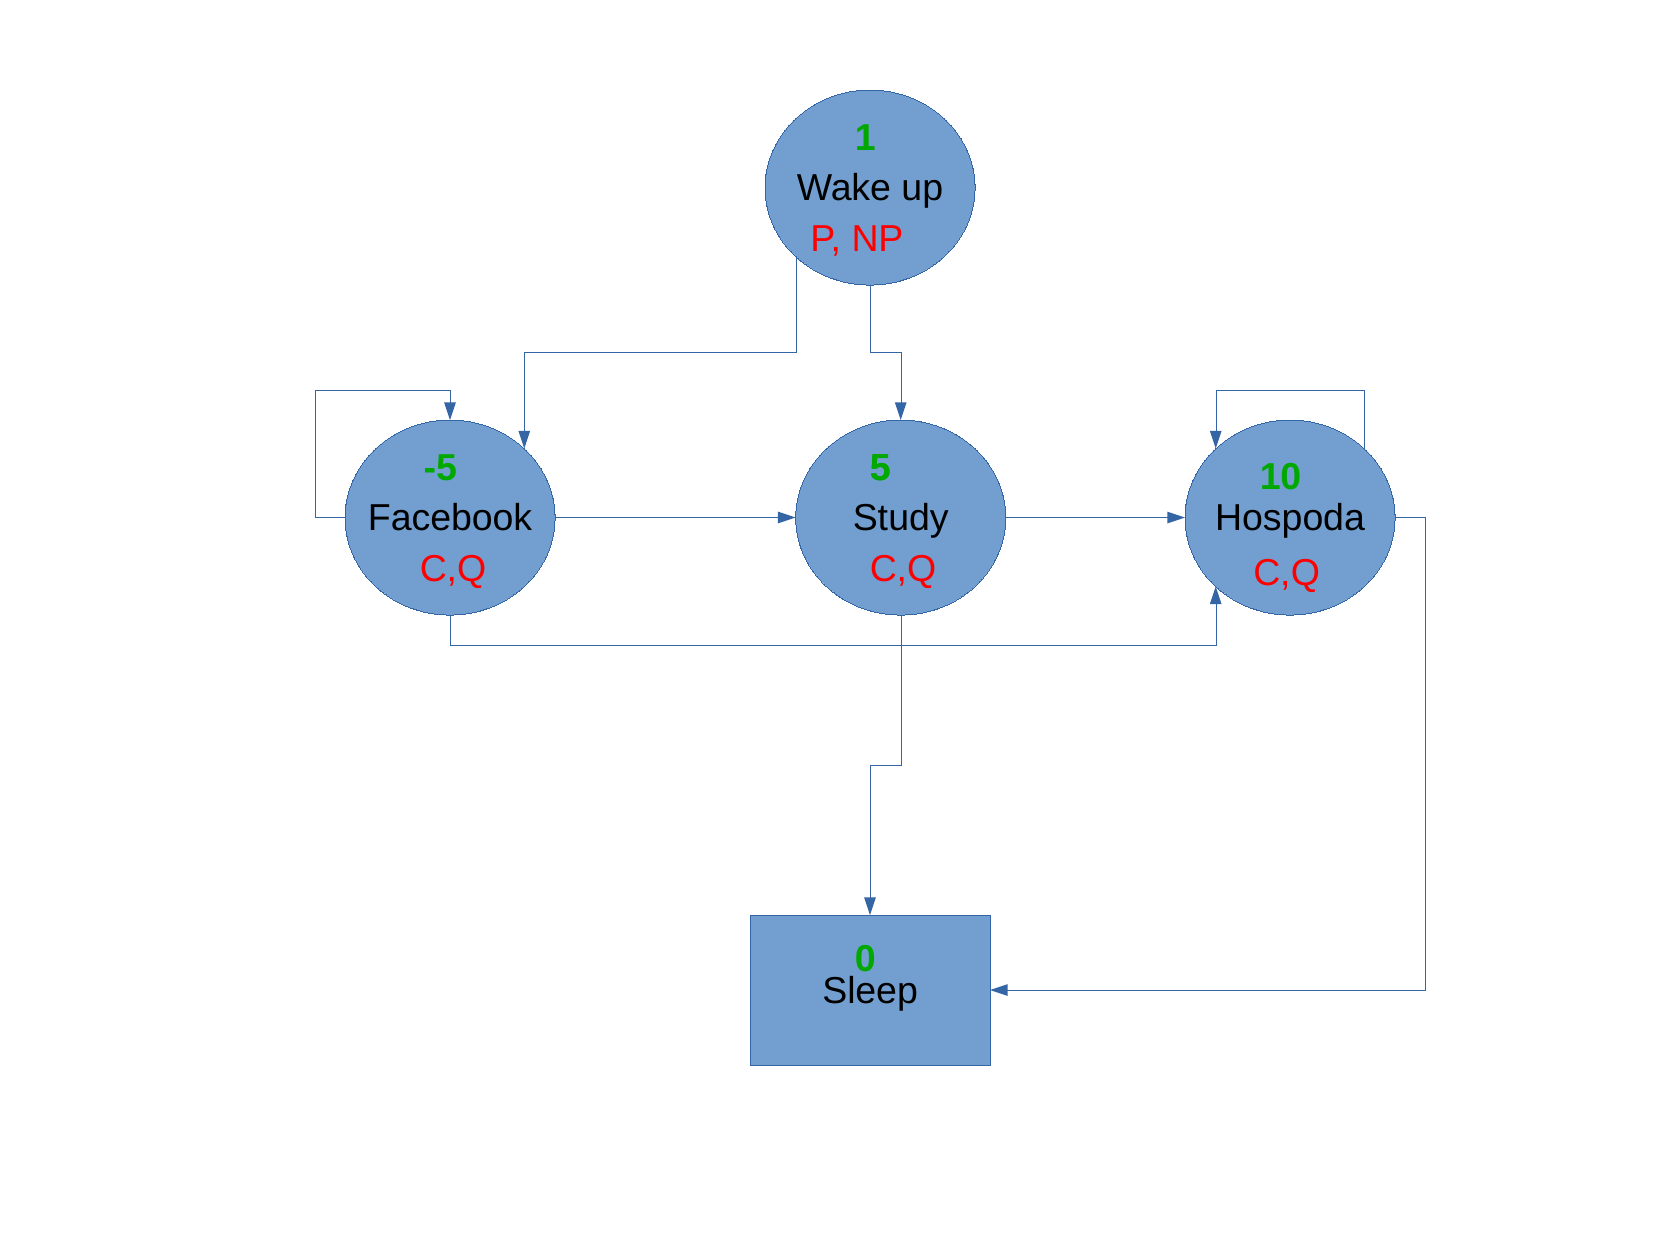

Wake up
1
P, NP
Facebook
Study
Hospoda
-5
5
5
10
C,Q
C,Q
C,Q
Sleep
0